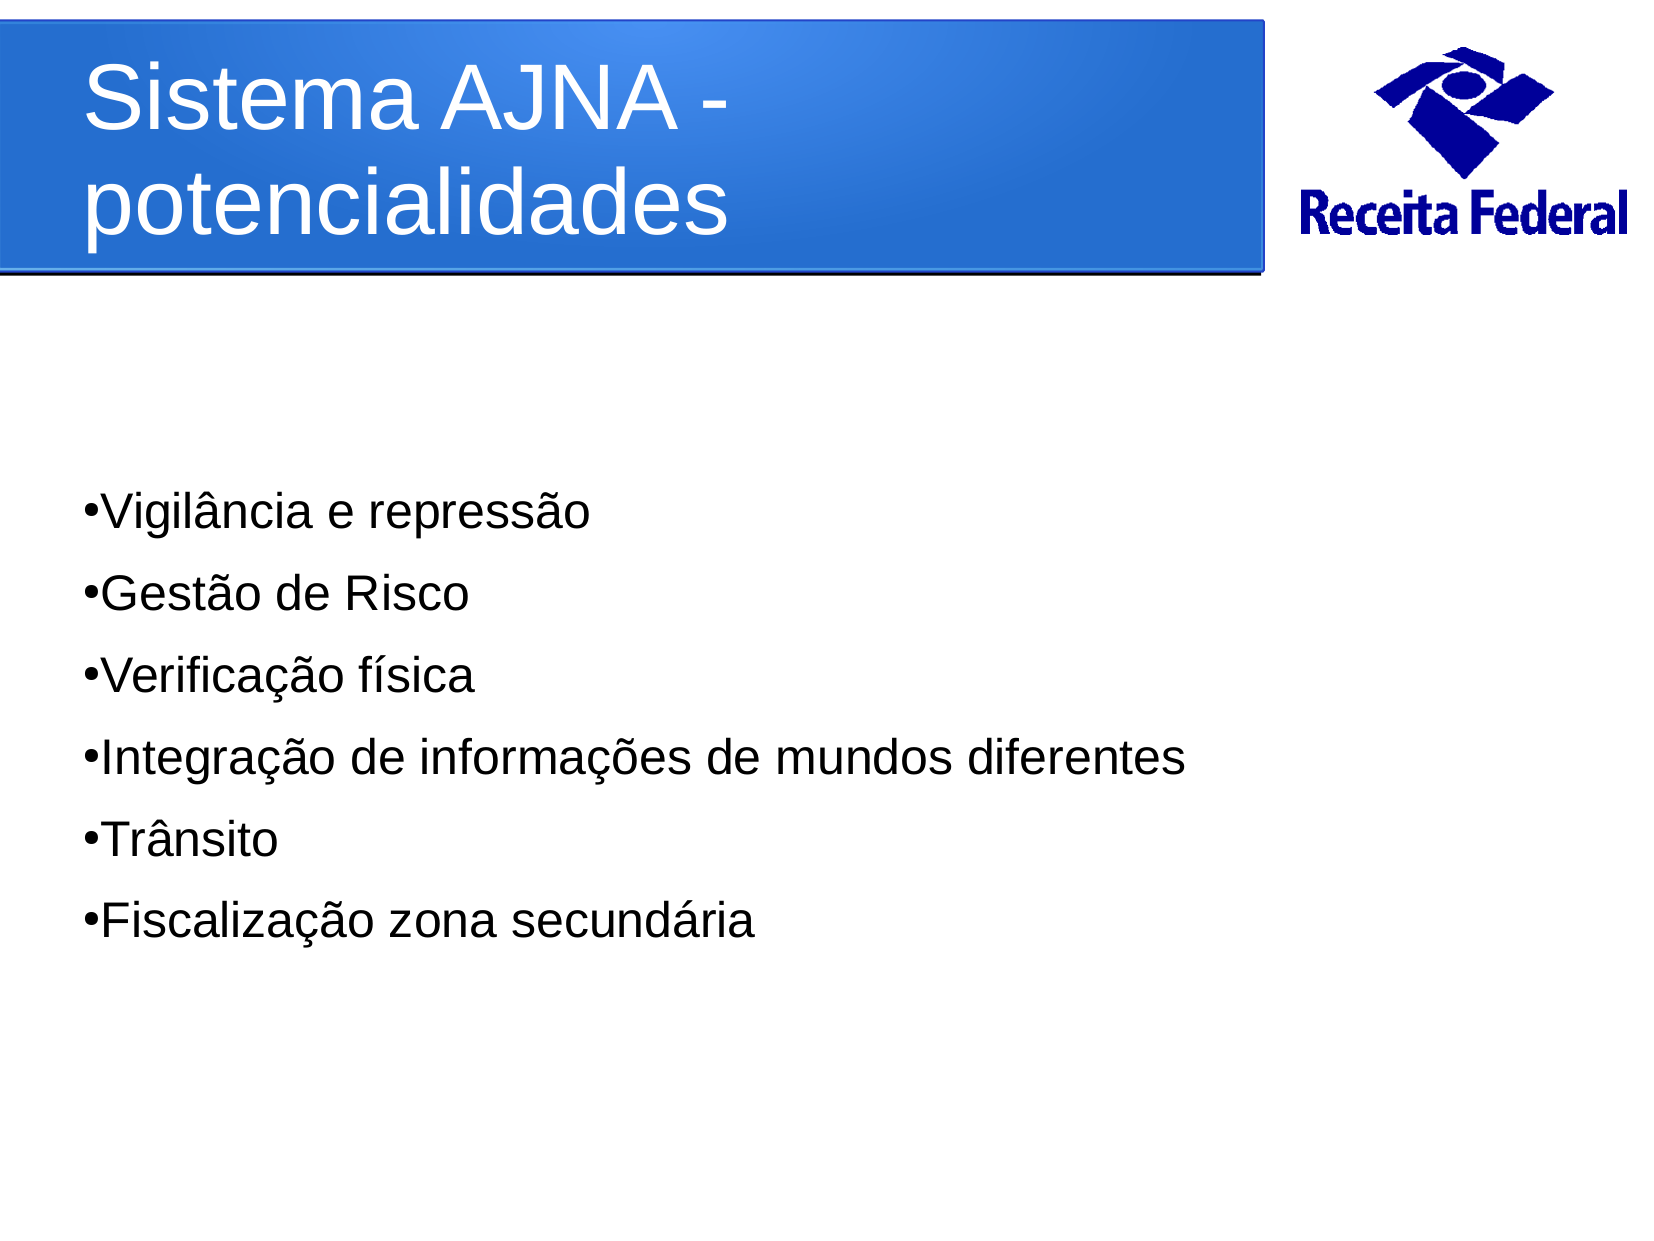

# Sistema AJNA - potencialidades
Vigilância e repressão
Gestão de Risco
Verificação física
Integração de informações de mundos diferentes
Trânsito
Fiscalização zona secundária